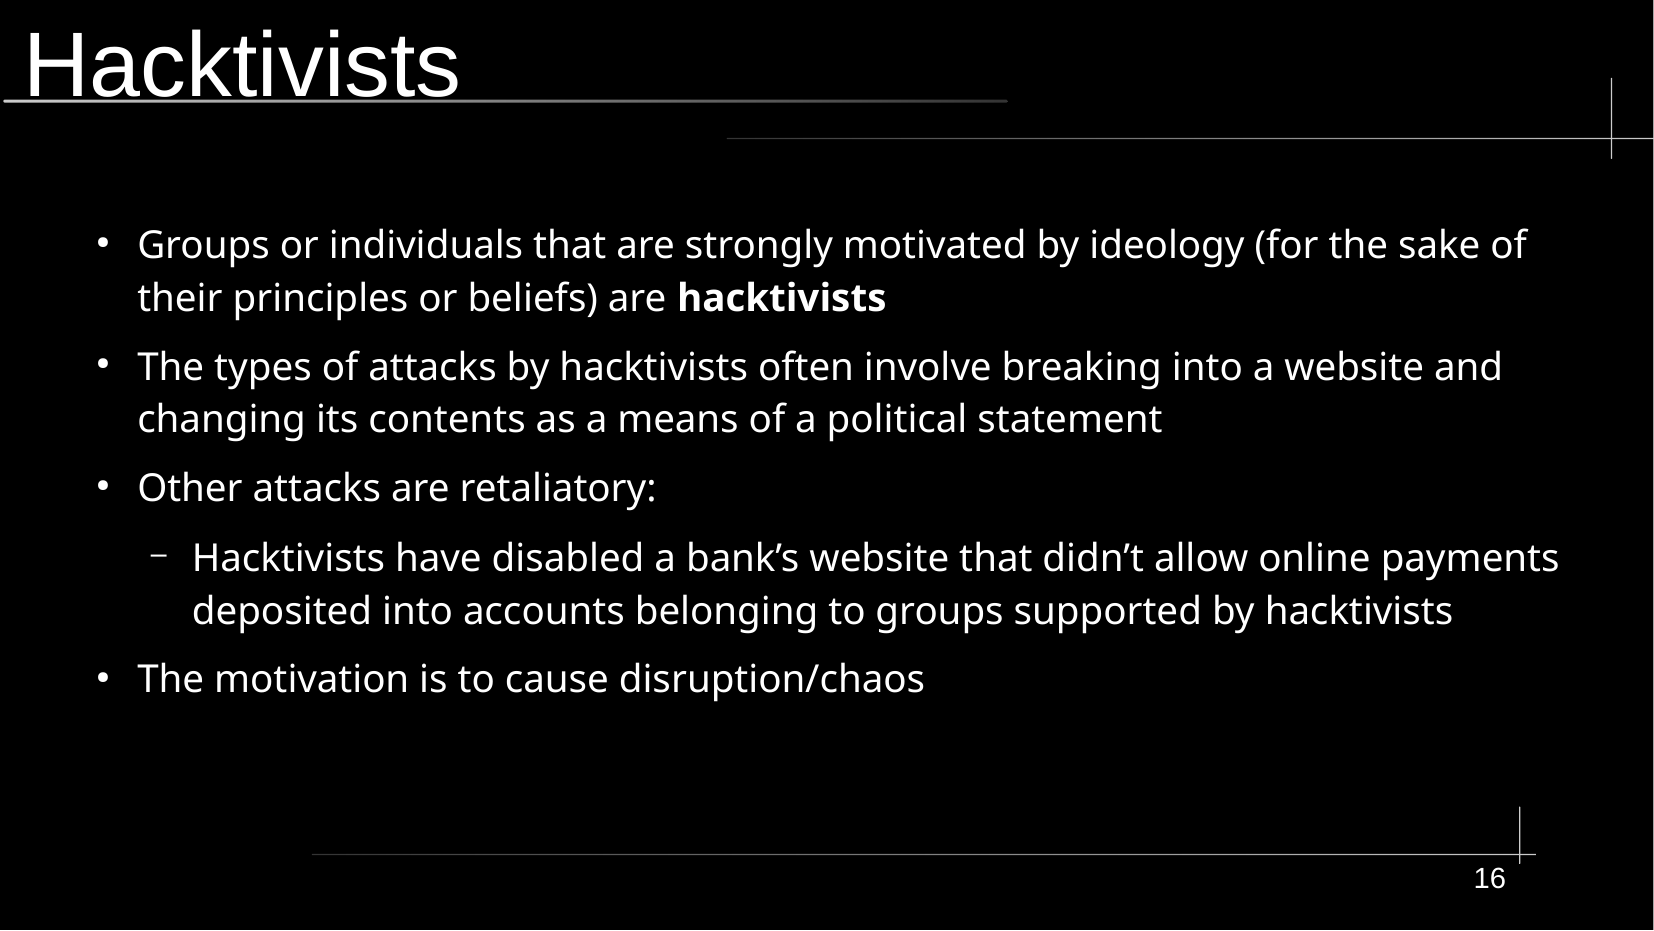

# Hacktivists
Groups or individuals that are strongly motivated by ideology (for the sake of their principles or beliefs) are hacktivists
The types of attacks by hacktivists often involve breaking into a website and changing its contents as a means of a political statement
Other attacks are retaliatory:
Hacktivists have disabled a bank’s website that didn’t allow online payments deposited into accounts belonging to groups supported by hacktivists
The motivation is to cause disruption/chaos
16